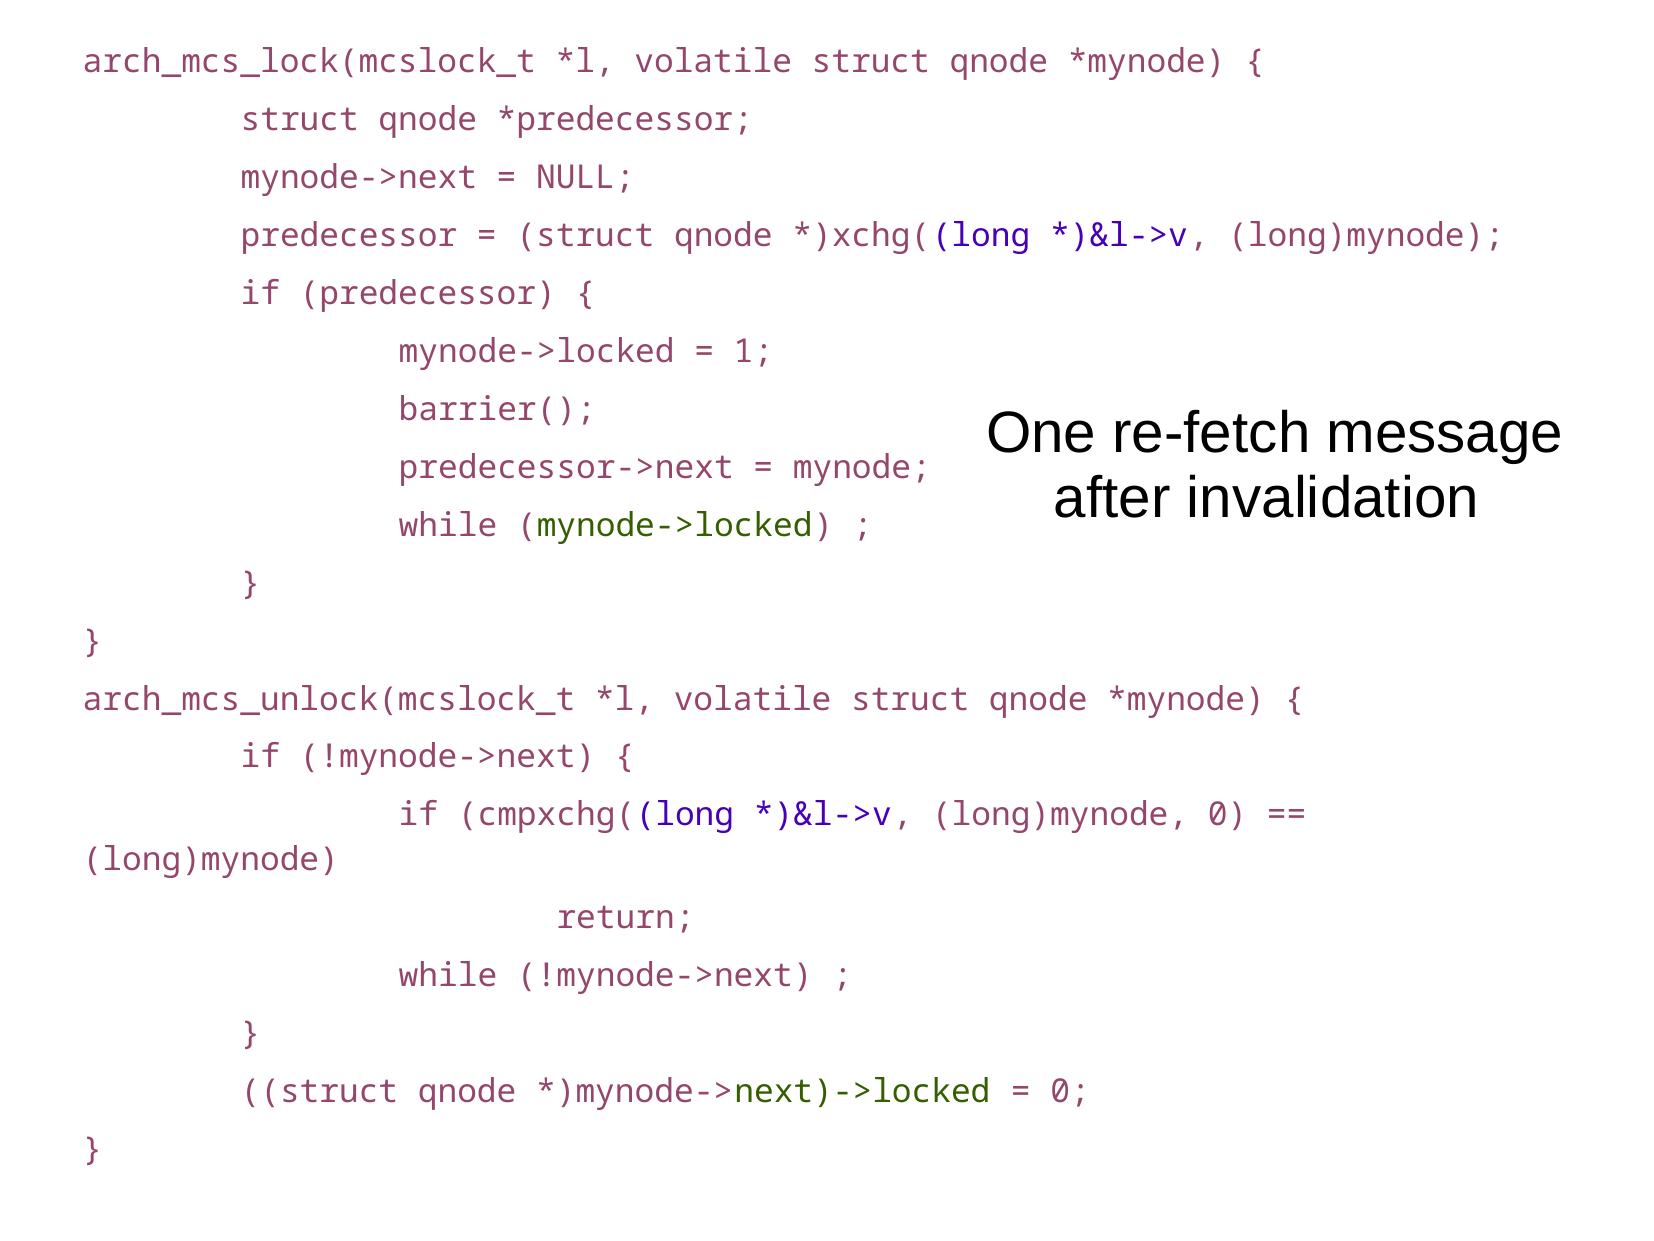

# arch_mcs_lock(mcslock_t *l, volatile struct qnode *mynode) {
 struct qnode *predecessor;
 mynode->next = NULL;
 predecessor = (struct qnode *)xchg((long *)&l->v, (long)mynode);
 if (predecessor) {
 mynode->locked = 1;
 barrier();
 predecessor->next = mynode;
 while (mynode->locked) ;
 }
}
arch_mcs_unlock(mcslock_t *l, volatile struct qnode *mynode) {
 if (!mynode->next) {
 if (cmpxchg((long *)&l->v, (long)mynode, 0) == (long)mynode)
 return;
 while (!mynode->next) ;
 }
 ((struct qnode *)mynode->next)->locked = 0;
}
One re-fetch message after invalidation